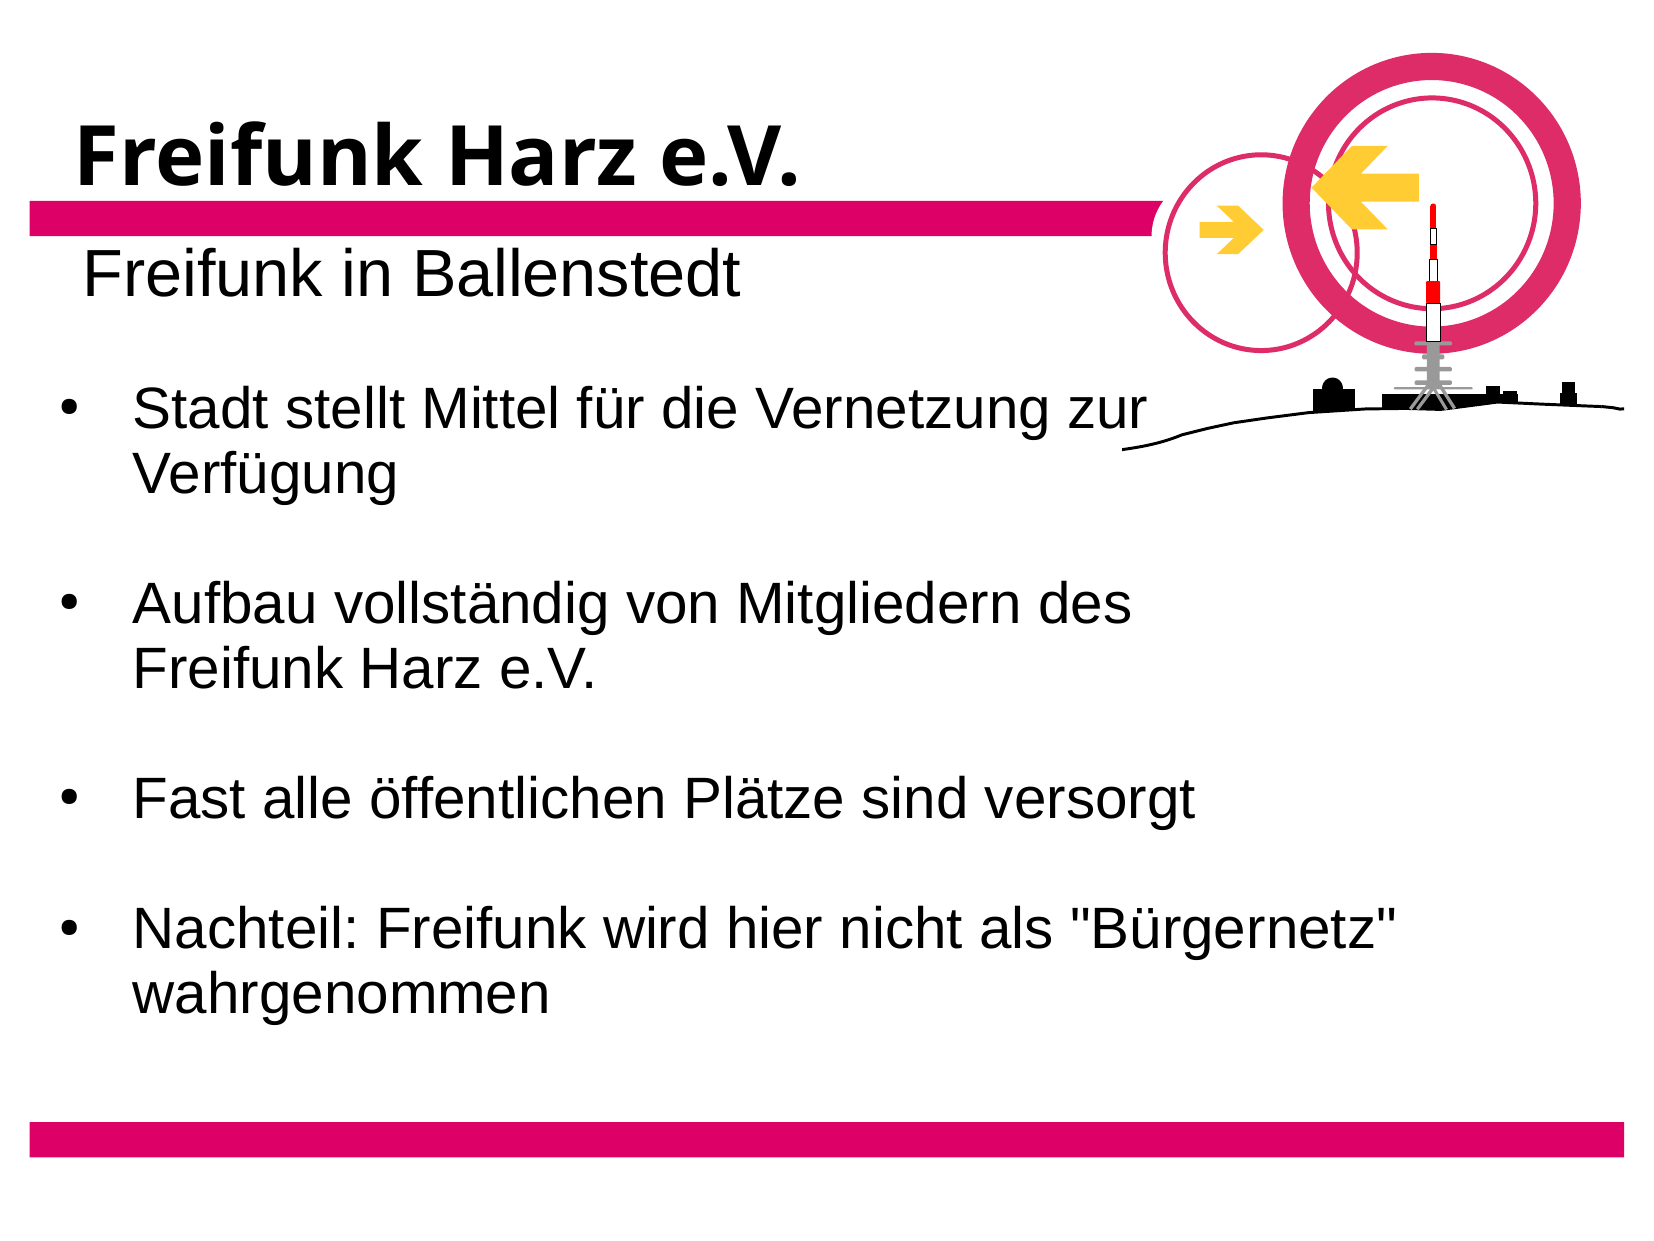

# Freifunk in Ballenstedt
 	Stadt stellt Mittel für die Vernetzung zur
	Verfügung
 	Aufbau vollständig von Mitgliedern des
	Freifunk Harz e.V.
 	Fast alle öffentlichen Plätze sind versorgt
 	Nachteil: Freifunk wird hier nicht als "Bürgernetz"
	wahrgenommen